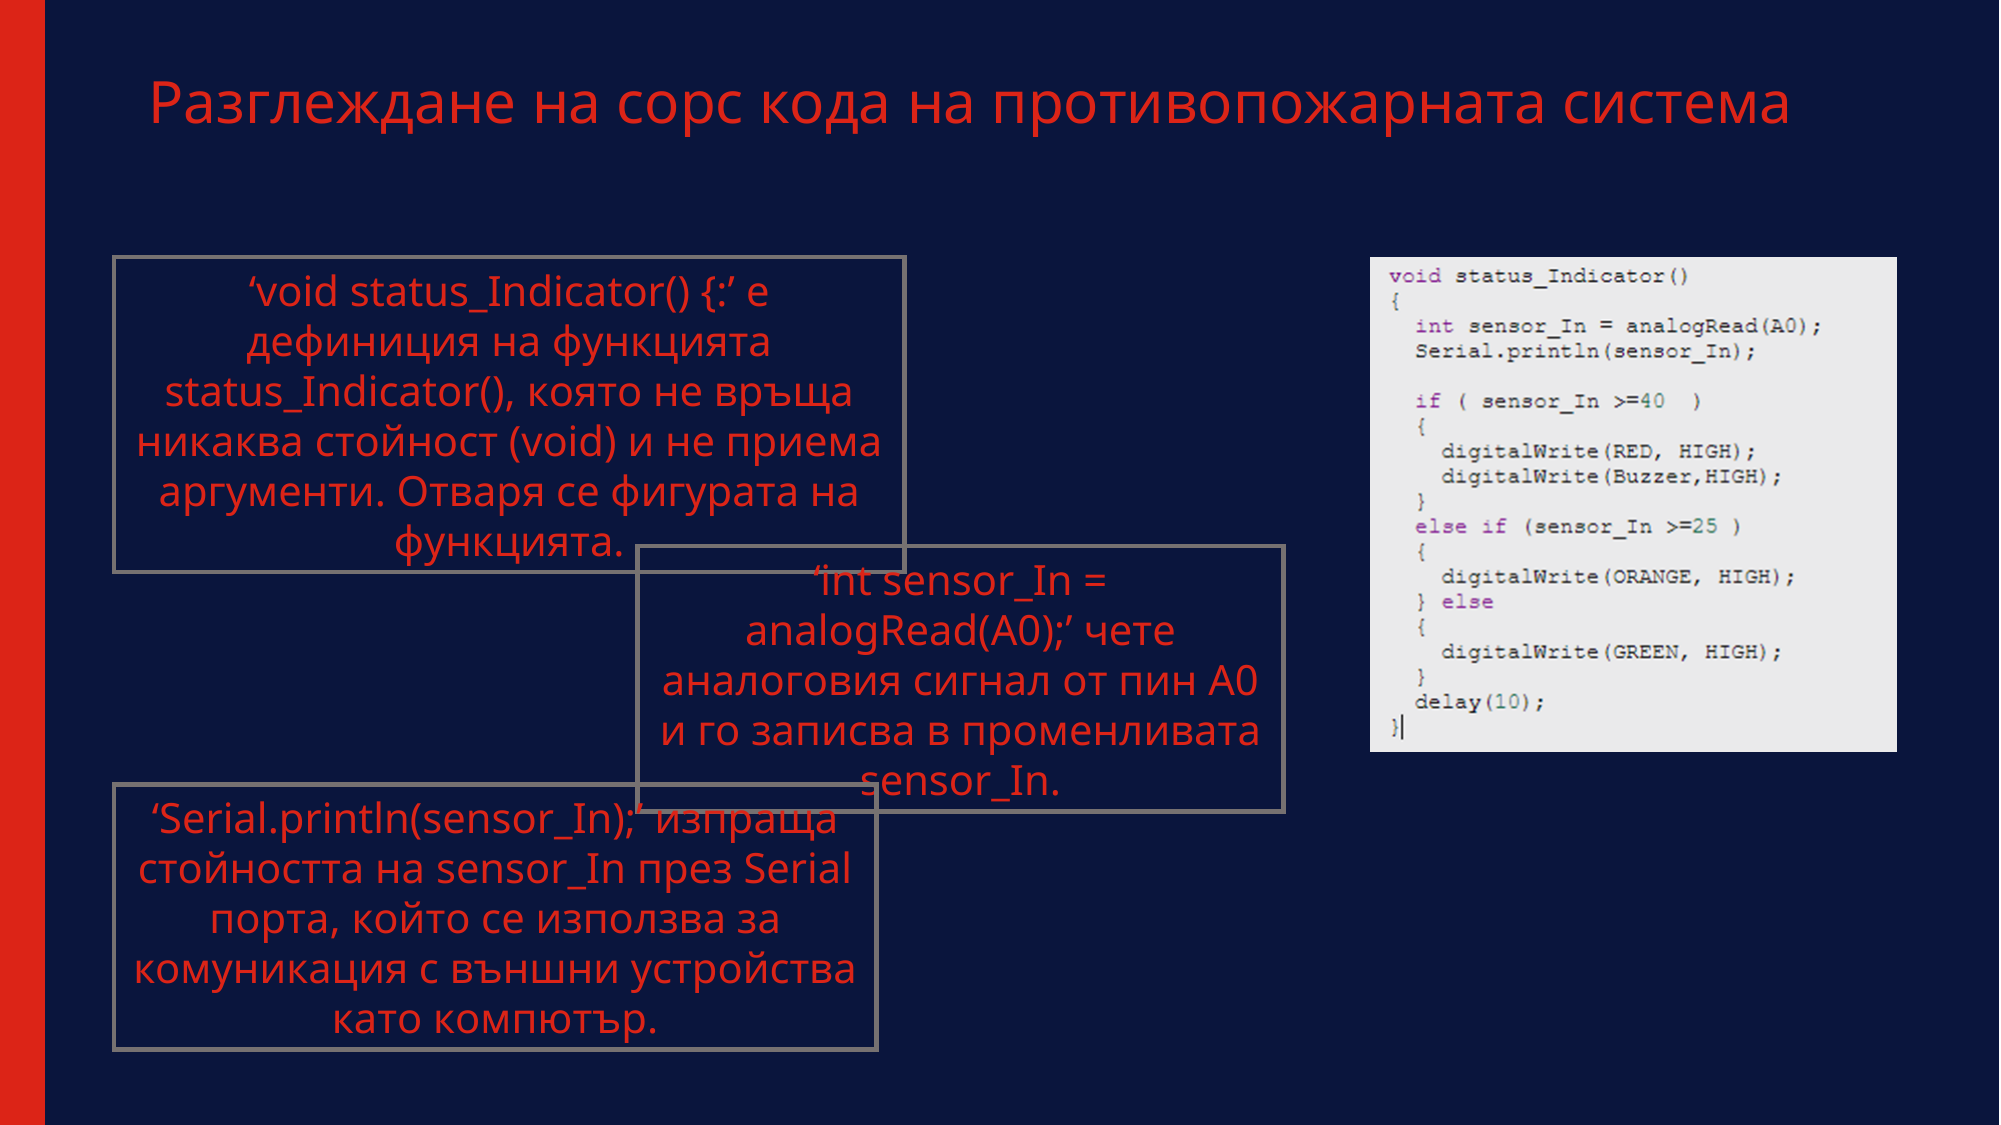

# Разглеждане на сорс кода на противопожарната система
‘void status_Indicator() {:’ е дефиниция на функцията status_Indicator(), която не връща никаква стойност (void) и не приема аргументи. Отваря се фигурата на функцията.
‘int sensor_In = analogRead(A0);’ чете аналоговия сигнал от пин A0 и го записва в променливата sensor_In.
‘Serial.println(sensor_In);’ изпраща стойността на sensor_In през Serial порта, който се използва за комуникация с външни устройства като компютър.